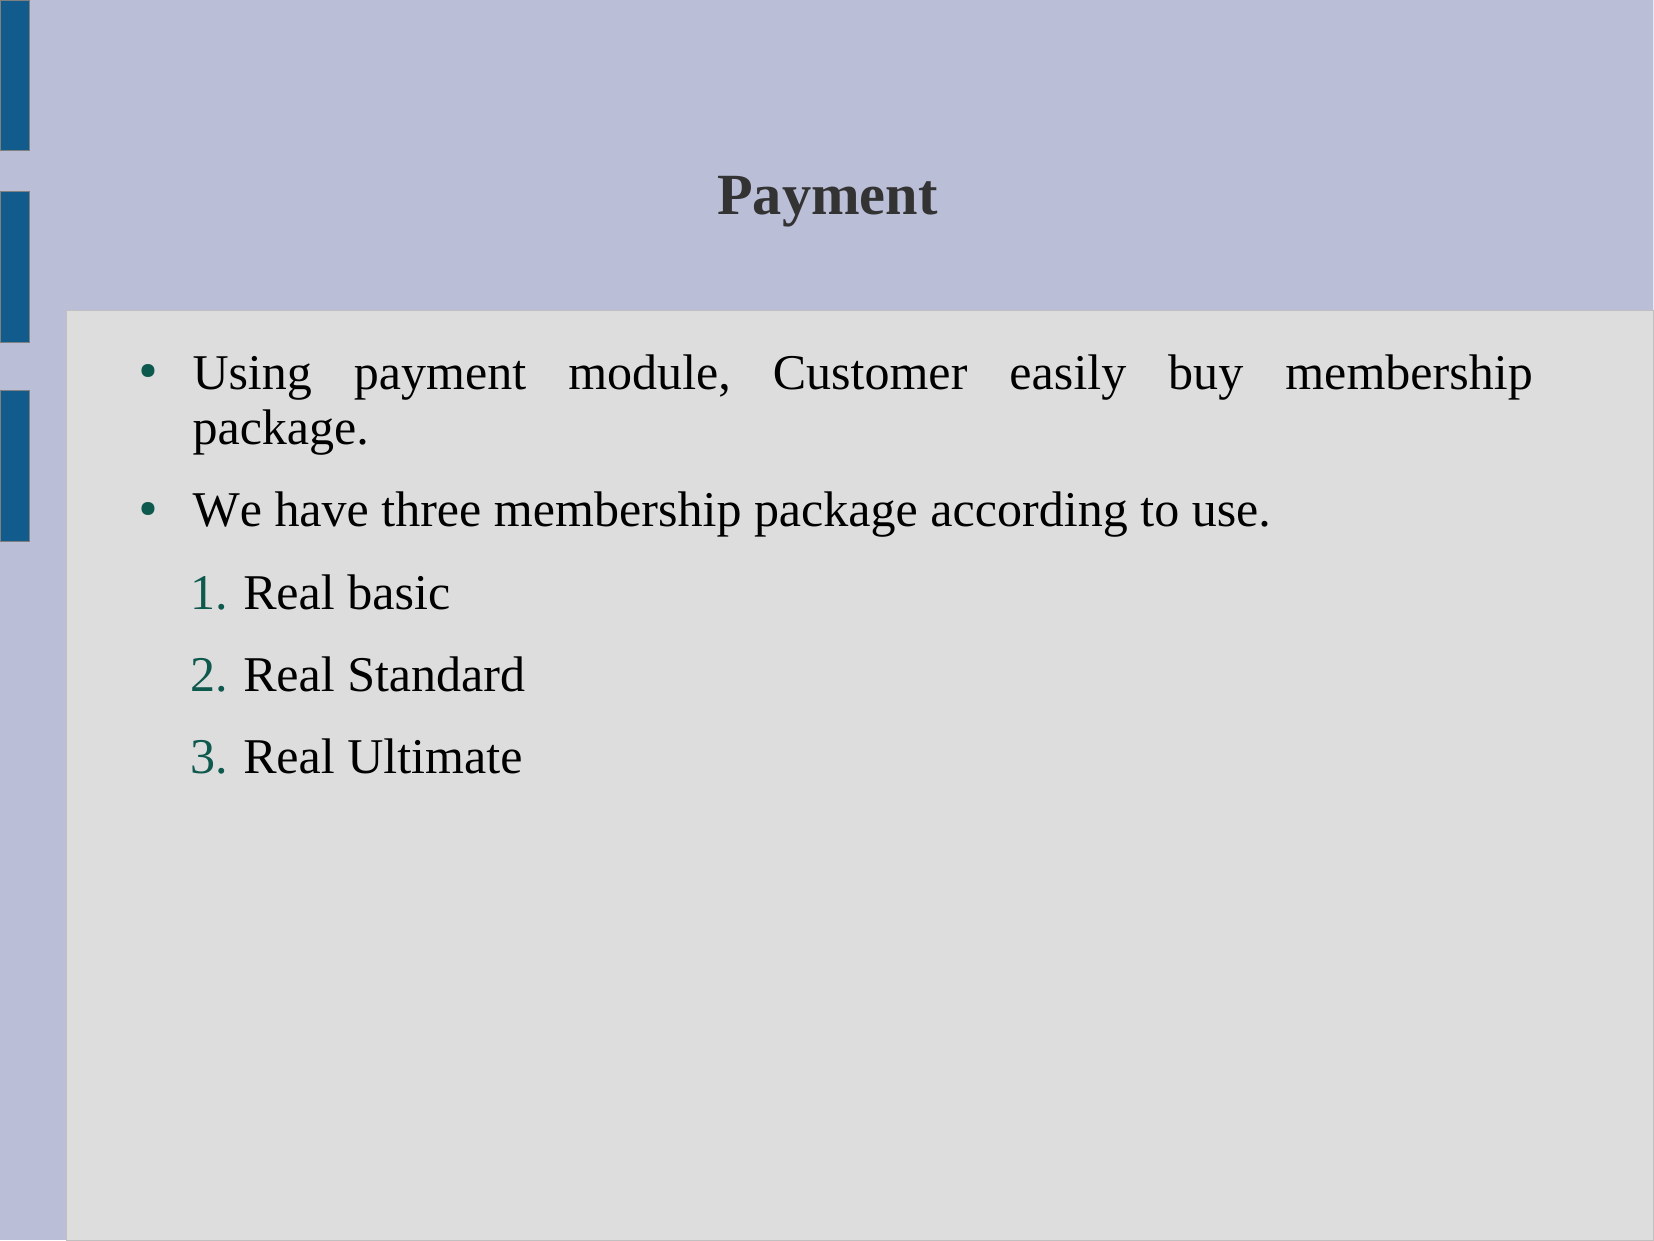

# Payment
Using payment module, Customer easily buy membership package.
We have three membership package according to use.
Real basic
Real Standard
Real Ultimate